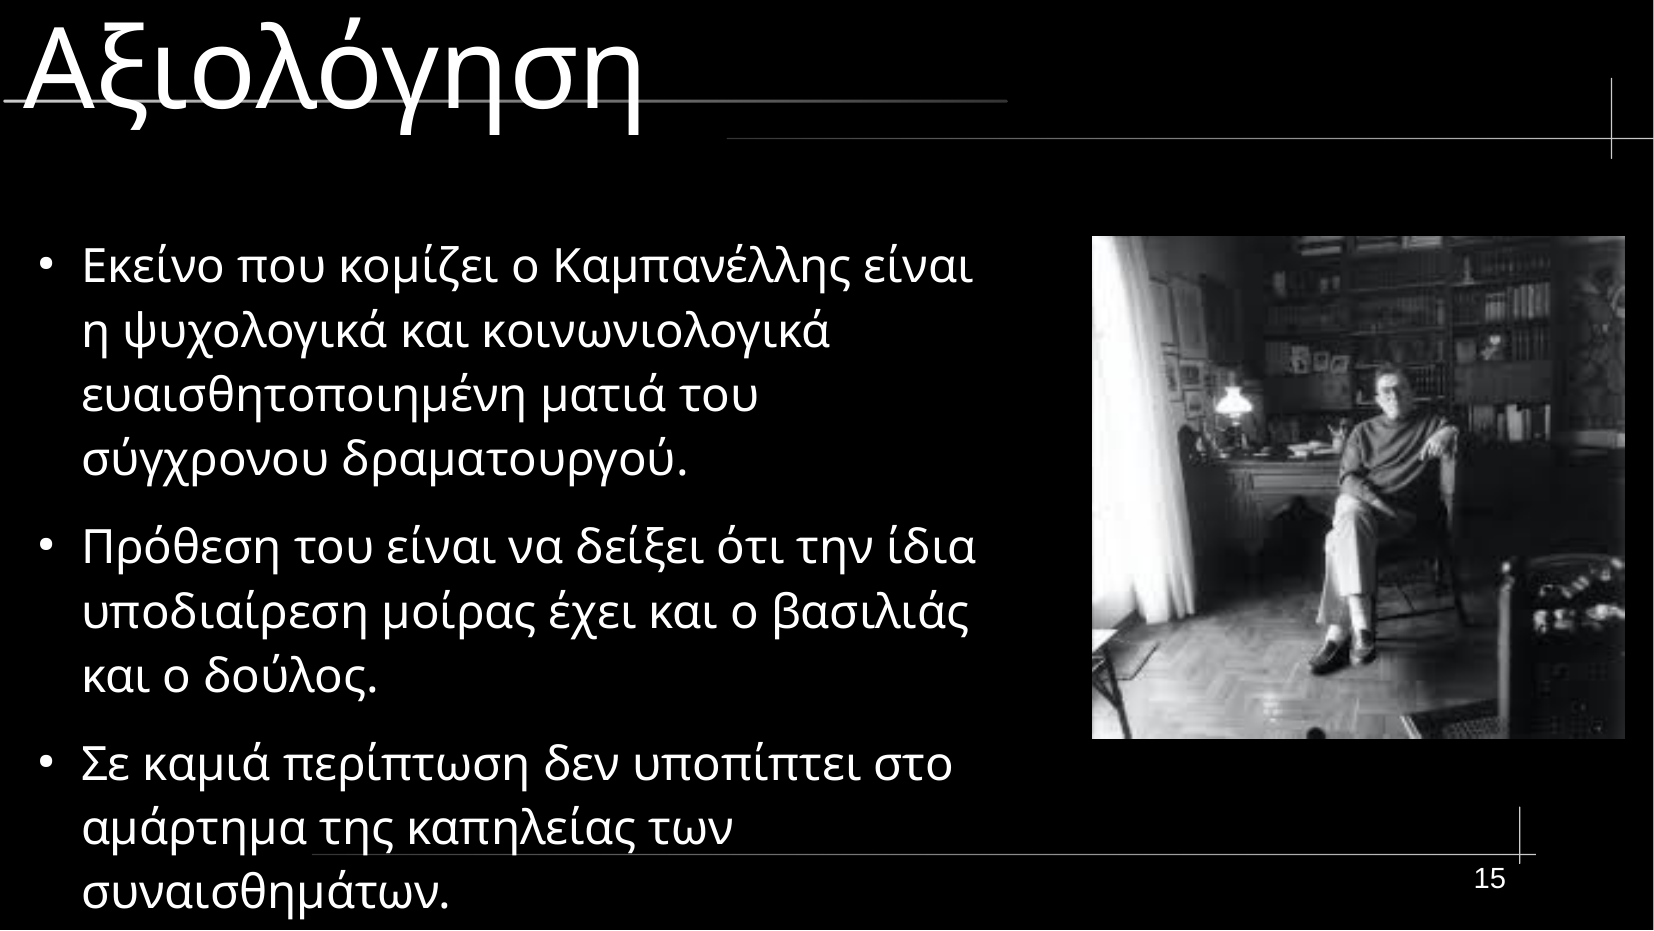

# Αξιολόγηση
Εκείνο που κομίζει ο Καμπανέλλης είναι η ψυχολογικά και κοινωνιολογικά ευαισθητοποιημένη ματιά του σύγχρονου δραματουργού.
Πρόθεση του είναι να δείξει ότι την ίδια υποδιαίρεση μοίρας έχει και ο βασιλιάς και ο δούλος.
Σε καμιά περίπτωση δεν υποπίπτει στο αμάρτημα της καπηλείας των συναισθημάτων.
15